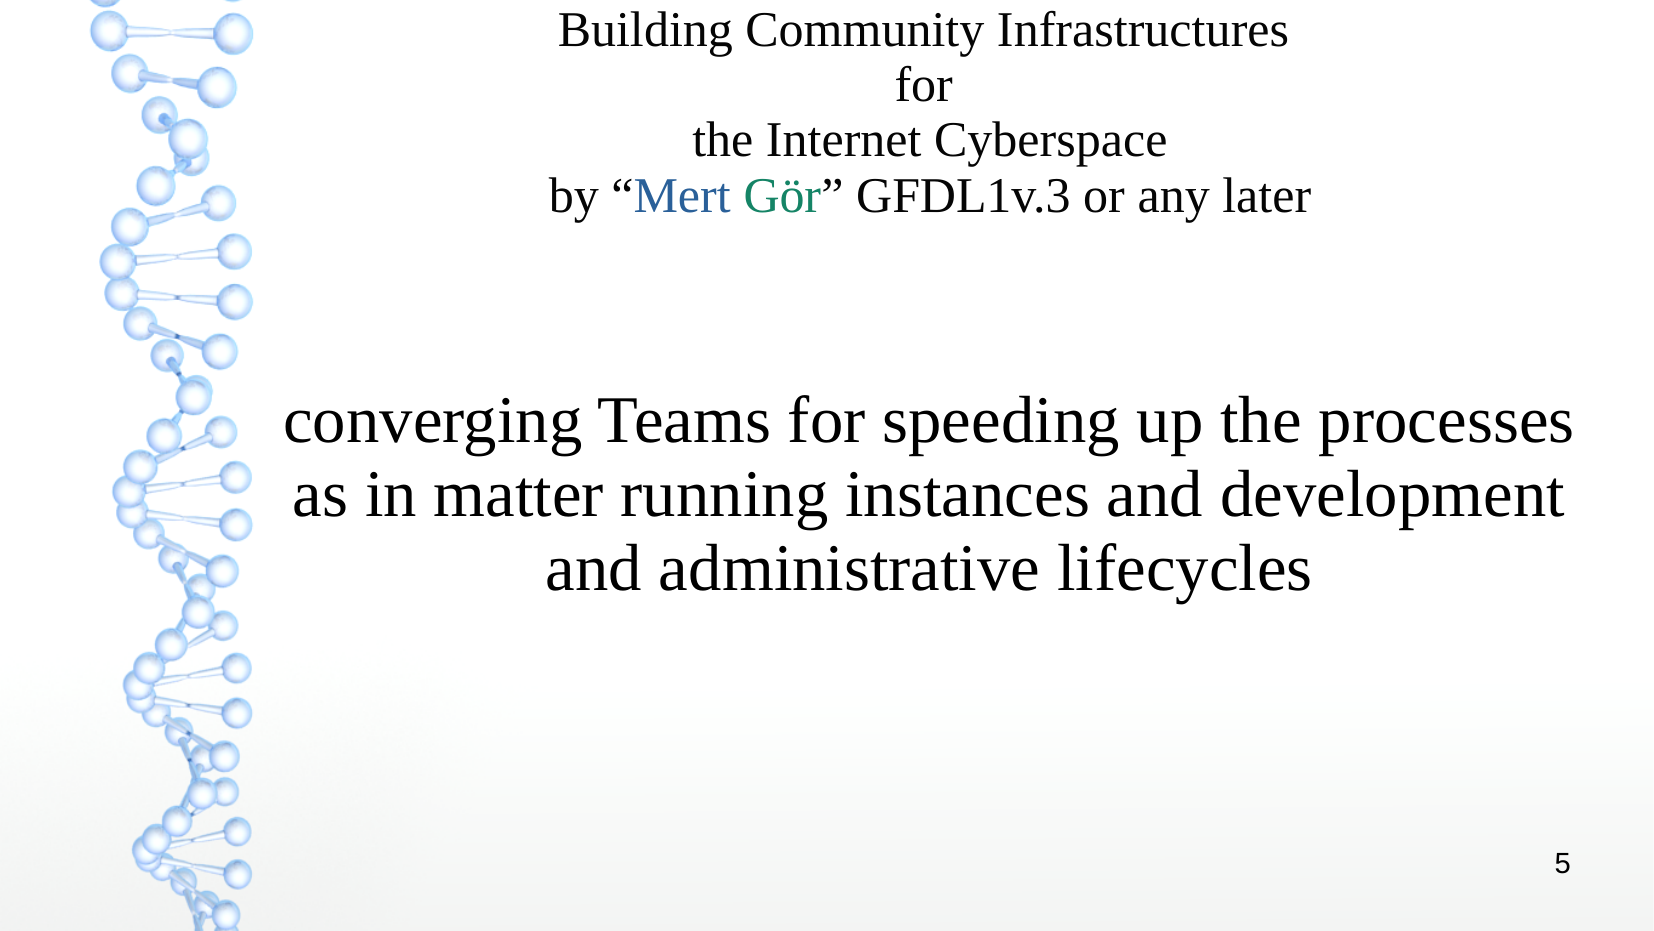

# Building Community Infrastructures for the Internet Cyberspace by “Mert Gör” GFDL1v.3 or any later
converging Teams for speeding up the processes as in matter running instances and development and administrative lifecycles
5